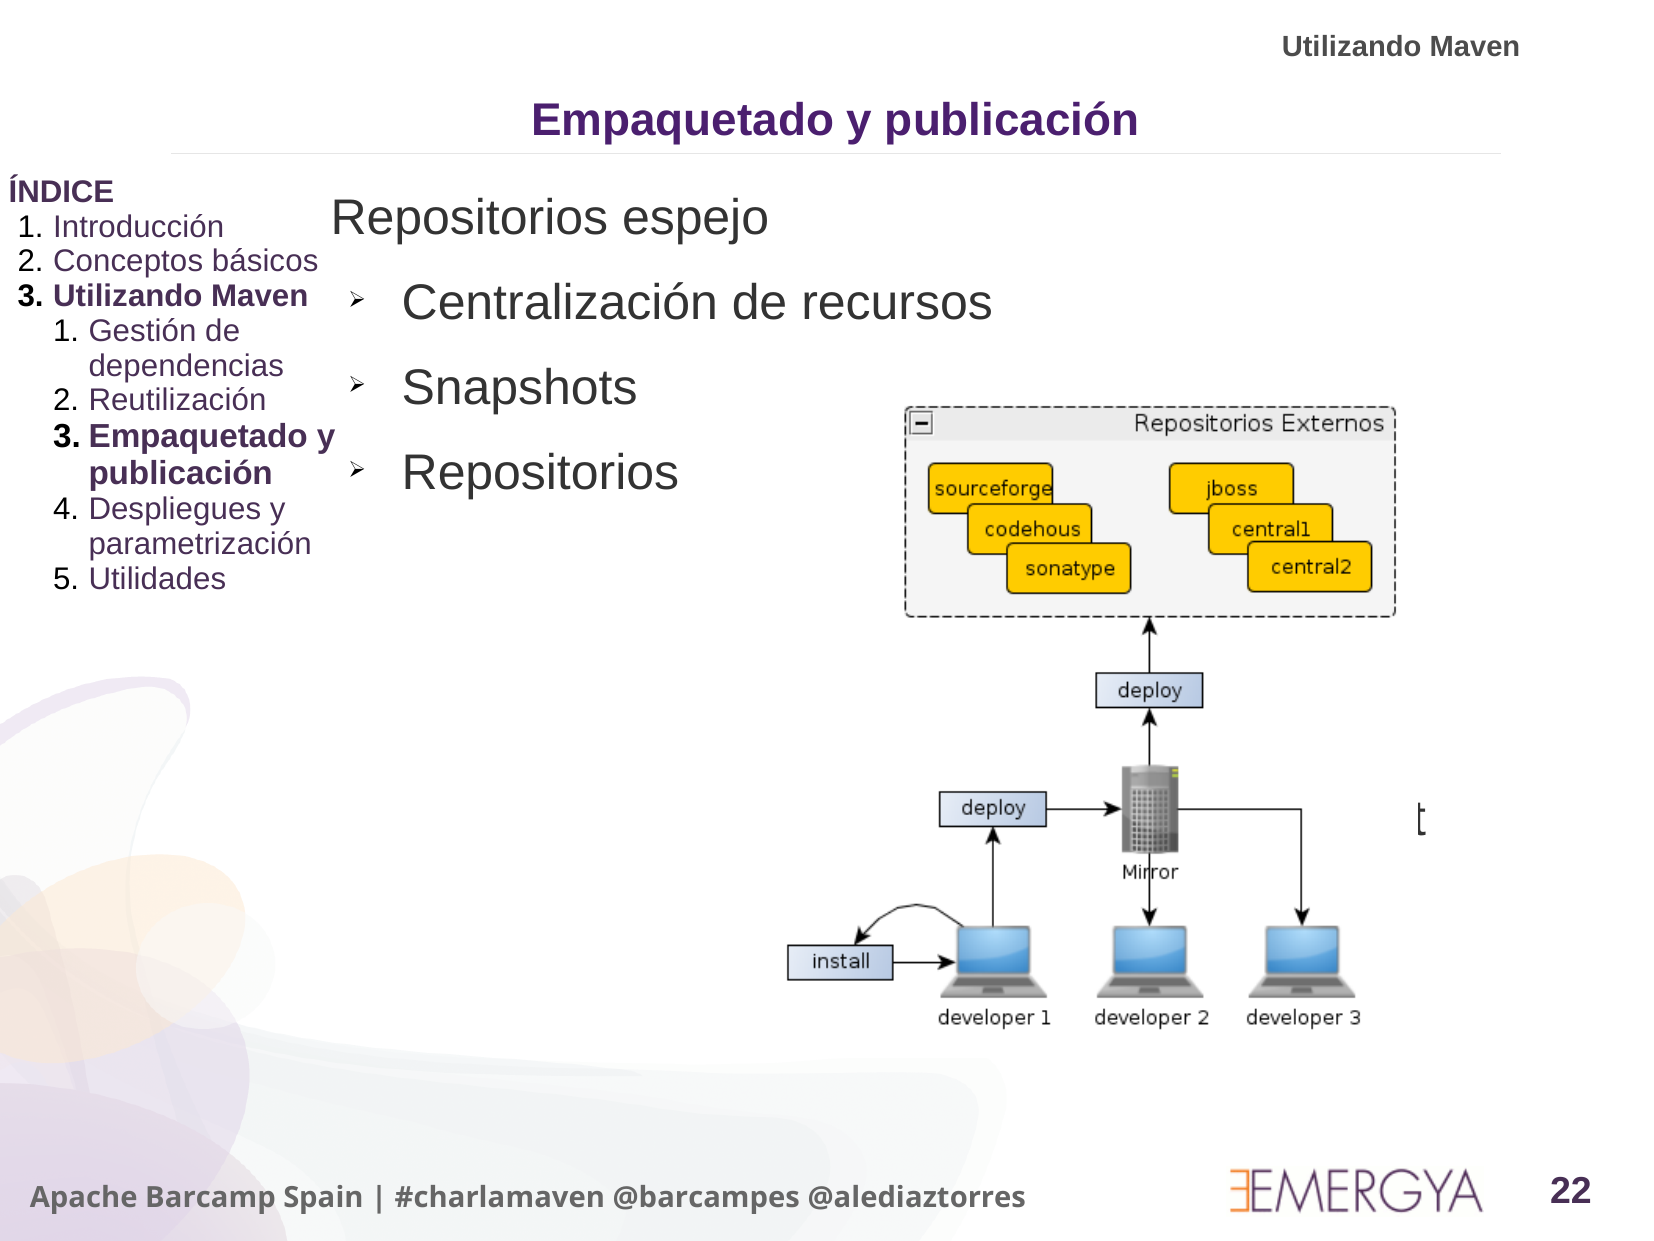

Utilizando Maven
Empaquetado y publicación
ÍNDICE
Introducción
Conceptos básicos
Utilizando Maven
Gestión de dependencias
Reutilización
Empaquetado y publicación
Despliegues y parametrización
Utilidades
#
Repositorios espejo
Centralización de recursos
Snapshots
Repositorios
Deploy
Usuario
Distribution-management
No me actualiza